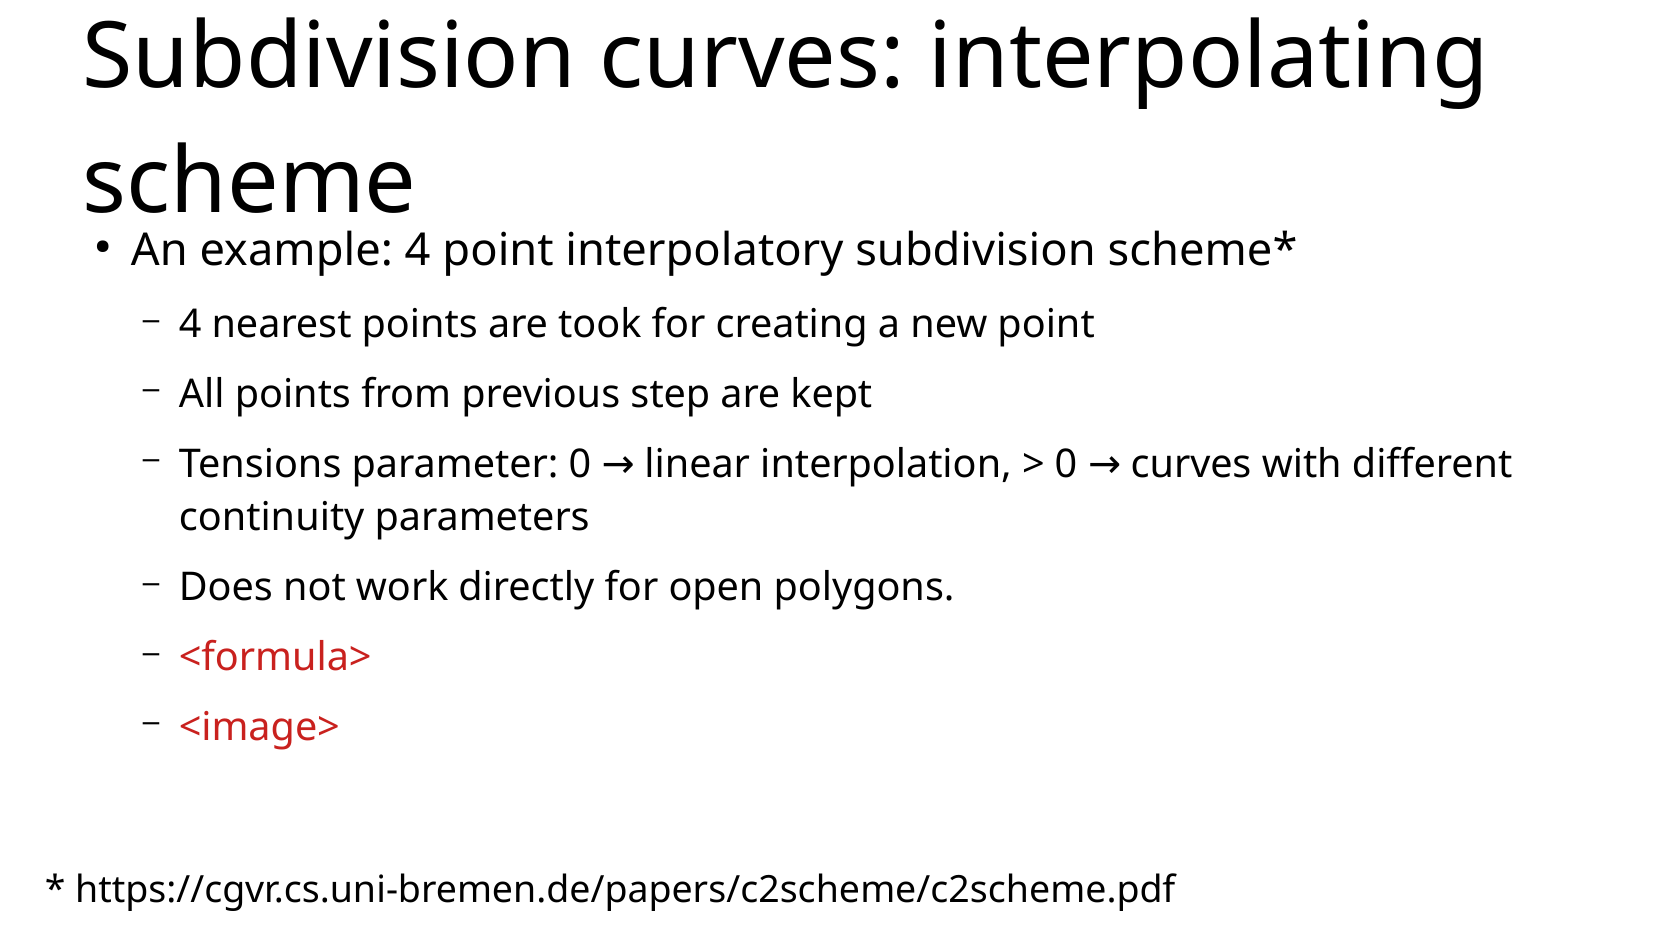

# Subdivision curves: interpolating scheme
An example: 4 point interpolatory subdivision scheme*
4 nearest points are took for creating a new point
All points from previous step are kept
Tensions parameter: 0 → linear interpolation, > 0 → curves with different continuity parameters
Does not work directly for open polygons.
<formula>
<image>
* https://cgvr.cs.uni-bremen.de/papers/c2scheme/c2scheme.pdf